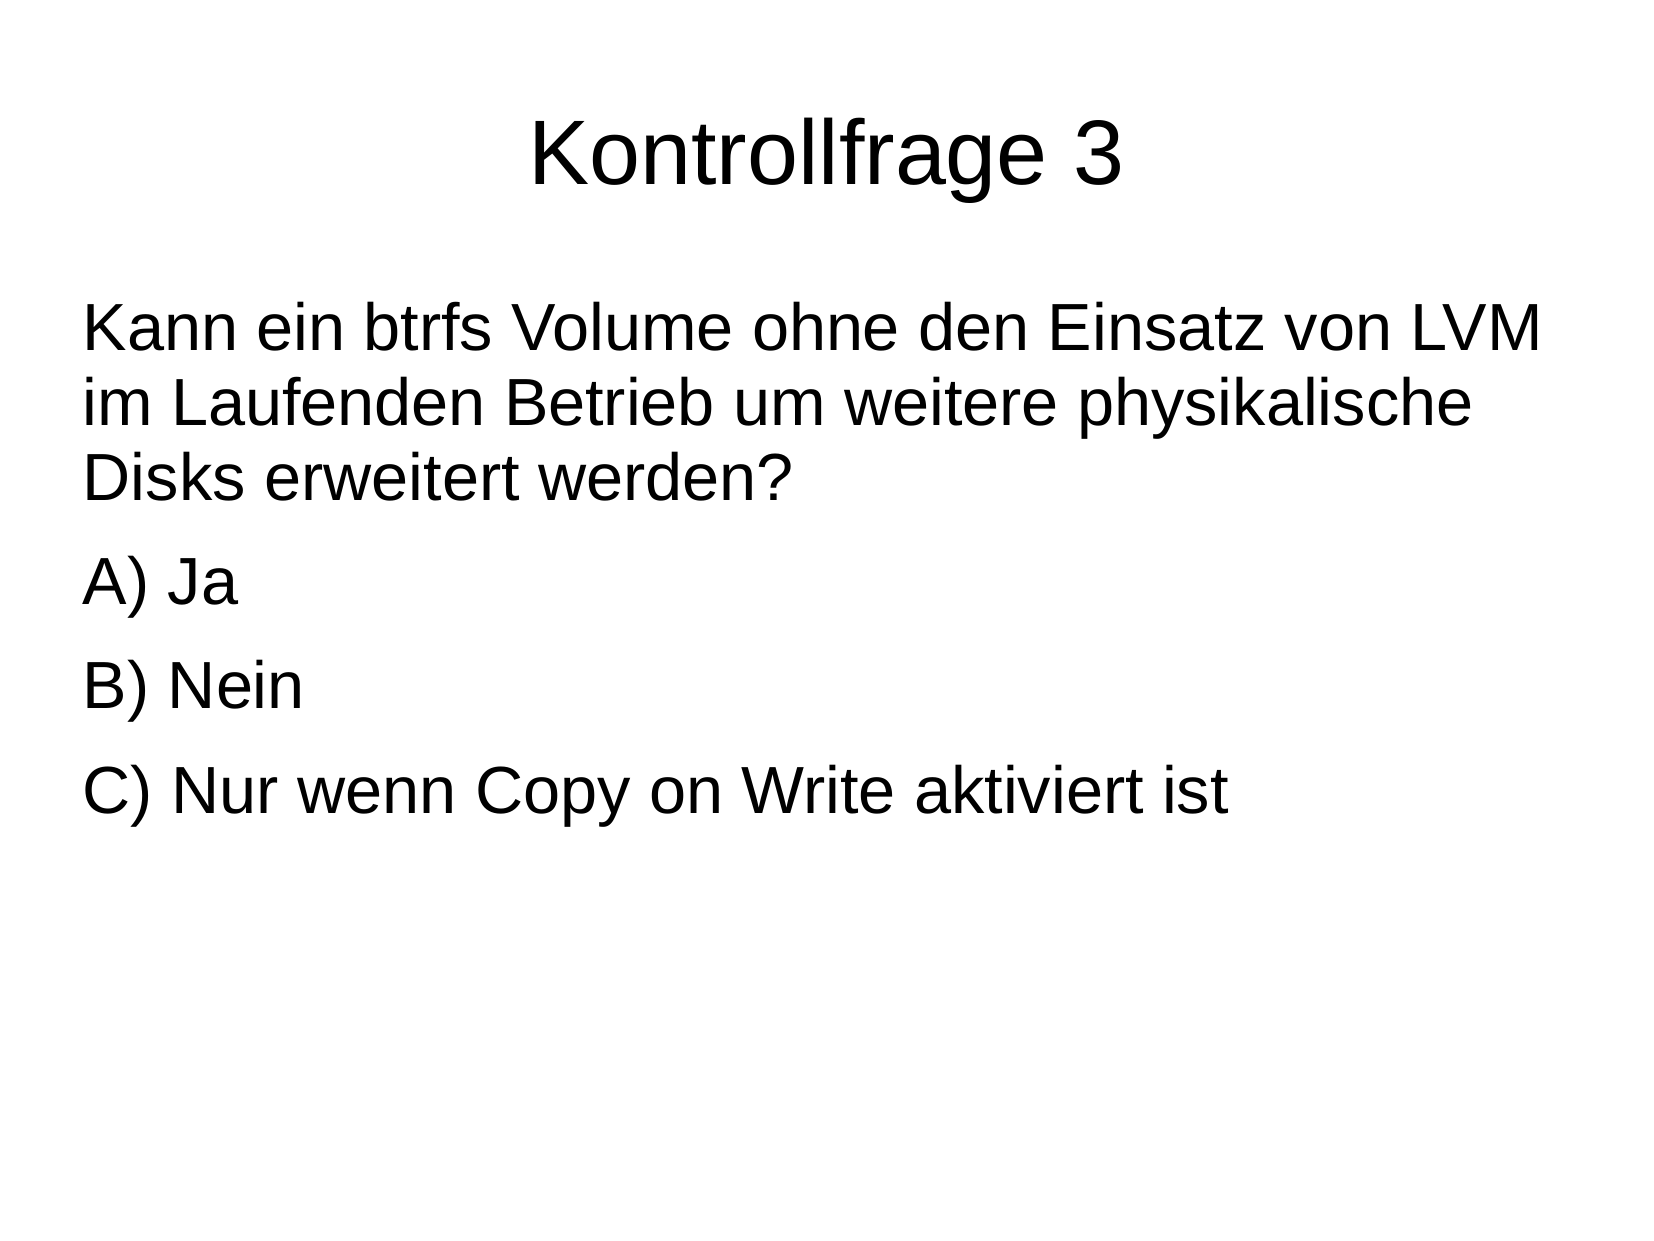

# Kontrollfrage 3
Kann ein btrfs Volume ohne den Einsatz von LVM im Laufenden Betrieb um weitere physikalische Disks erweitert werden?
A) Ja
B) Nein
C) Nur wenn Copy on Write aktiviert ist